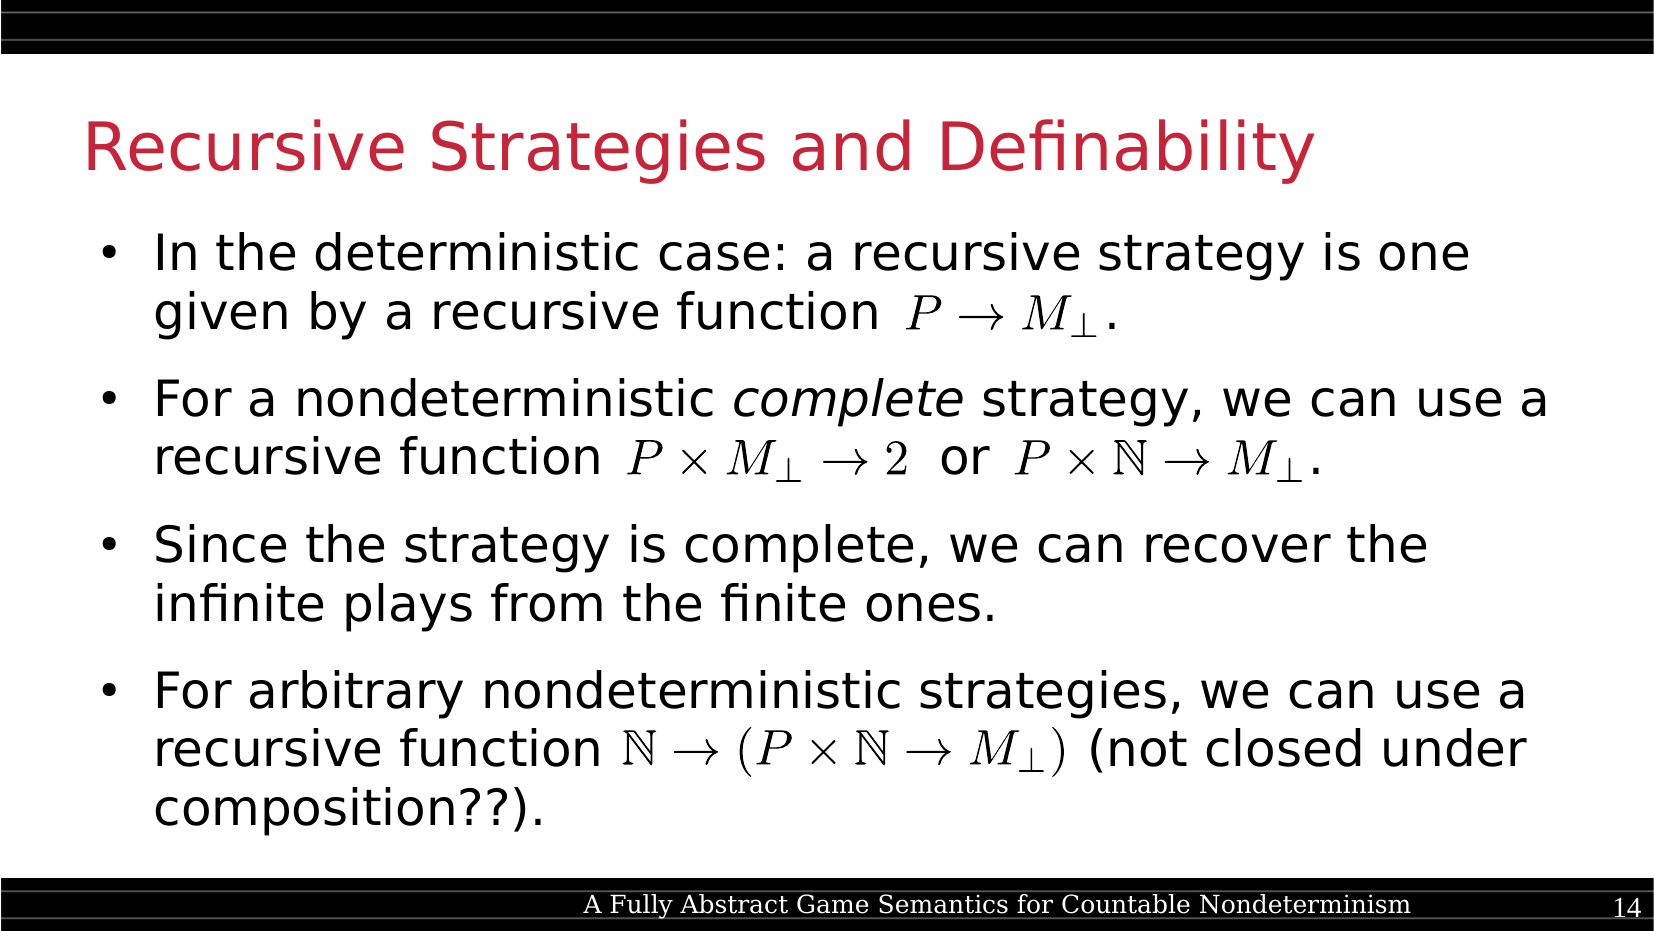

# Recursive Strategies and Definability
In the deterministic case: a recursive strategy is one given by a recursive function .
For a nondeterministic complete strategy, we can use a recursive function				 or 				 .
Since the strategy is complete, we can recover the infinite plays from the finite ones.
For arbitrary nondeterministic strategies, we can use a recursive function						 (not closed under composition??).